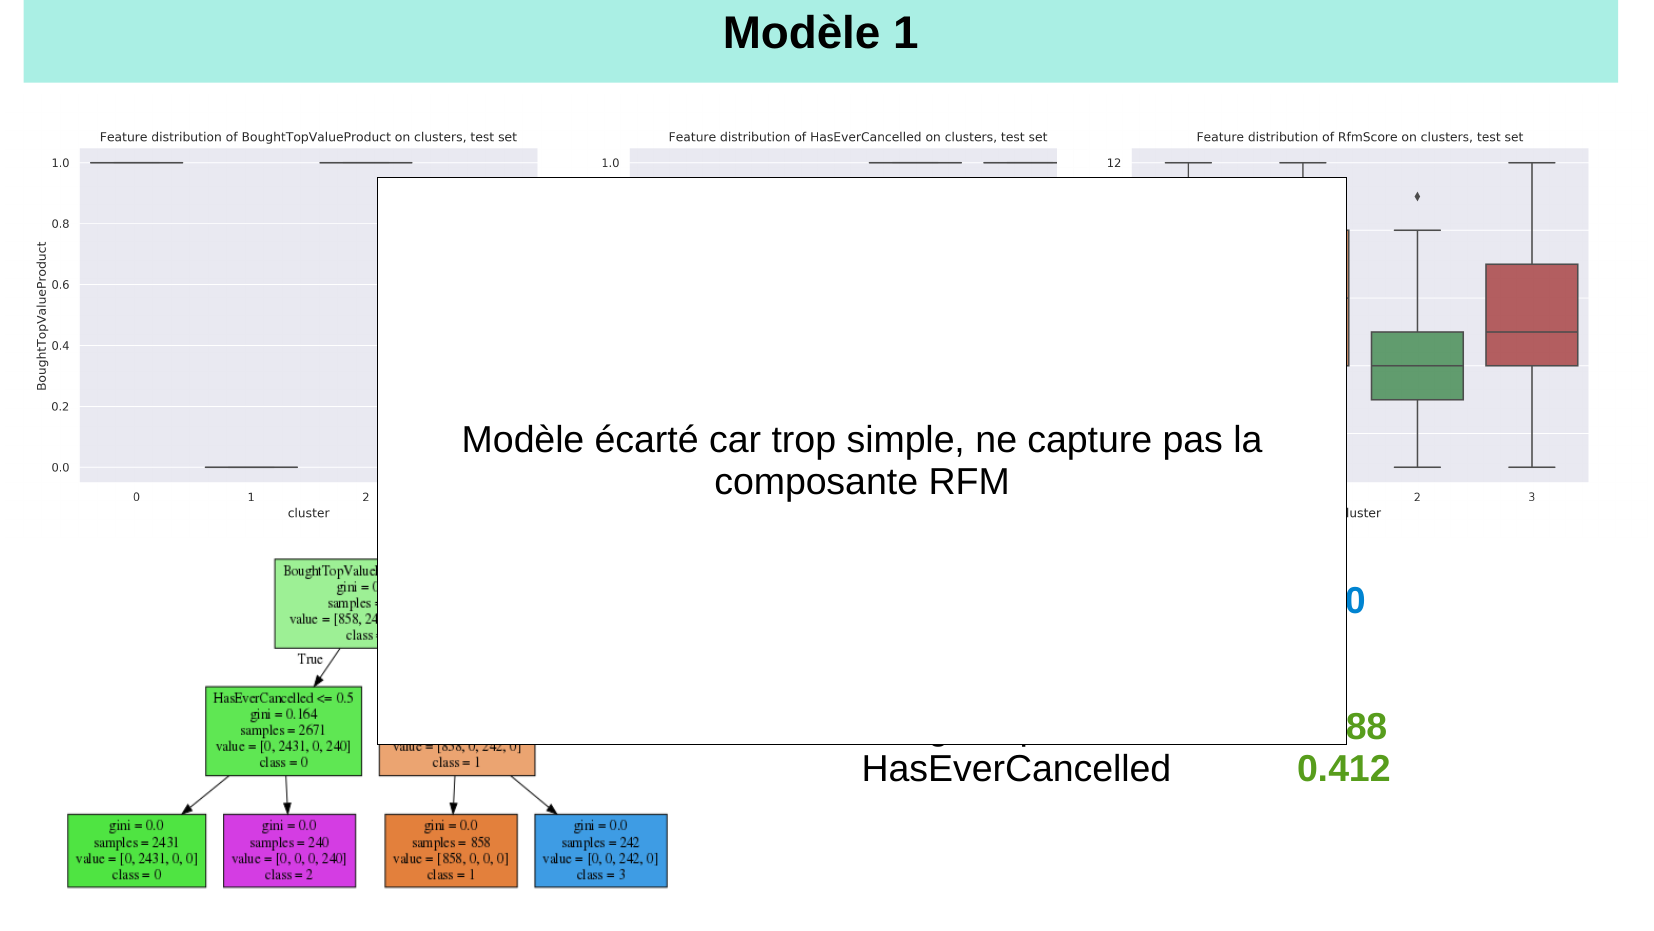

Modèle 1
Modèle écarté car trop simple, ne capture pas la
composante RFM
Silhouette score final 0.70
Feature importances :
BoughtTopValueProduct 0.588
HasEverCancelled 0.412